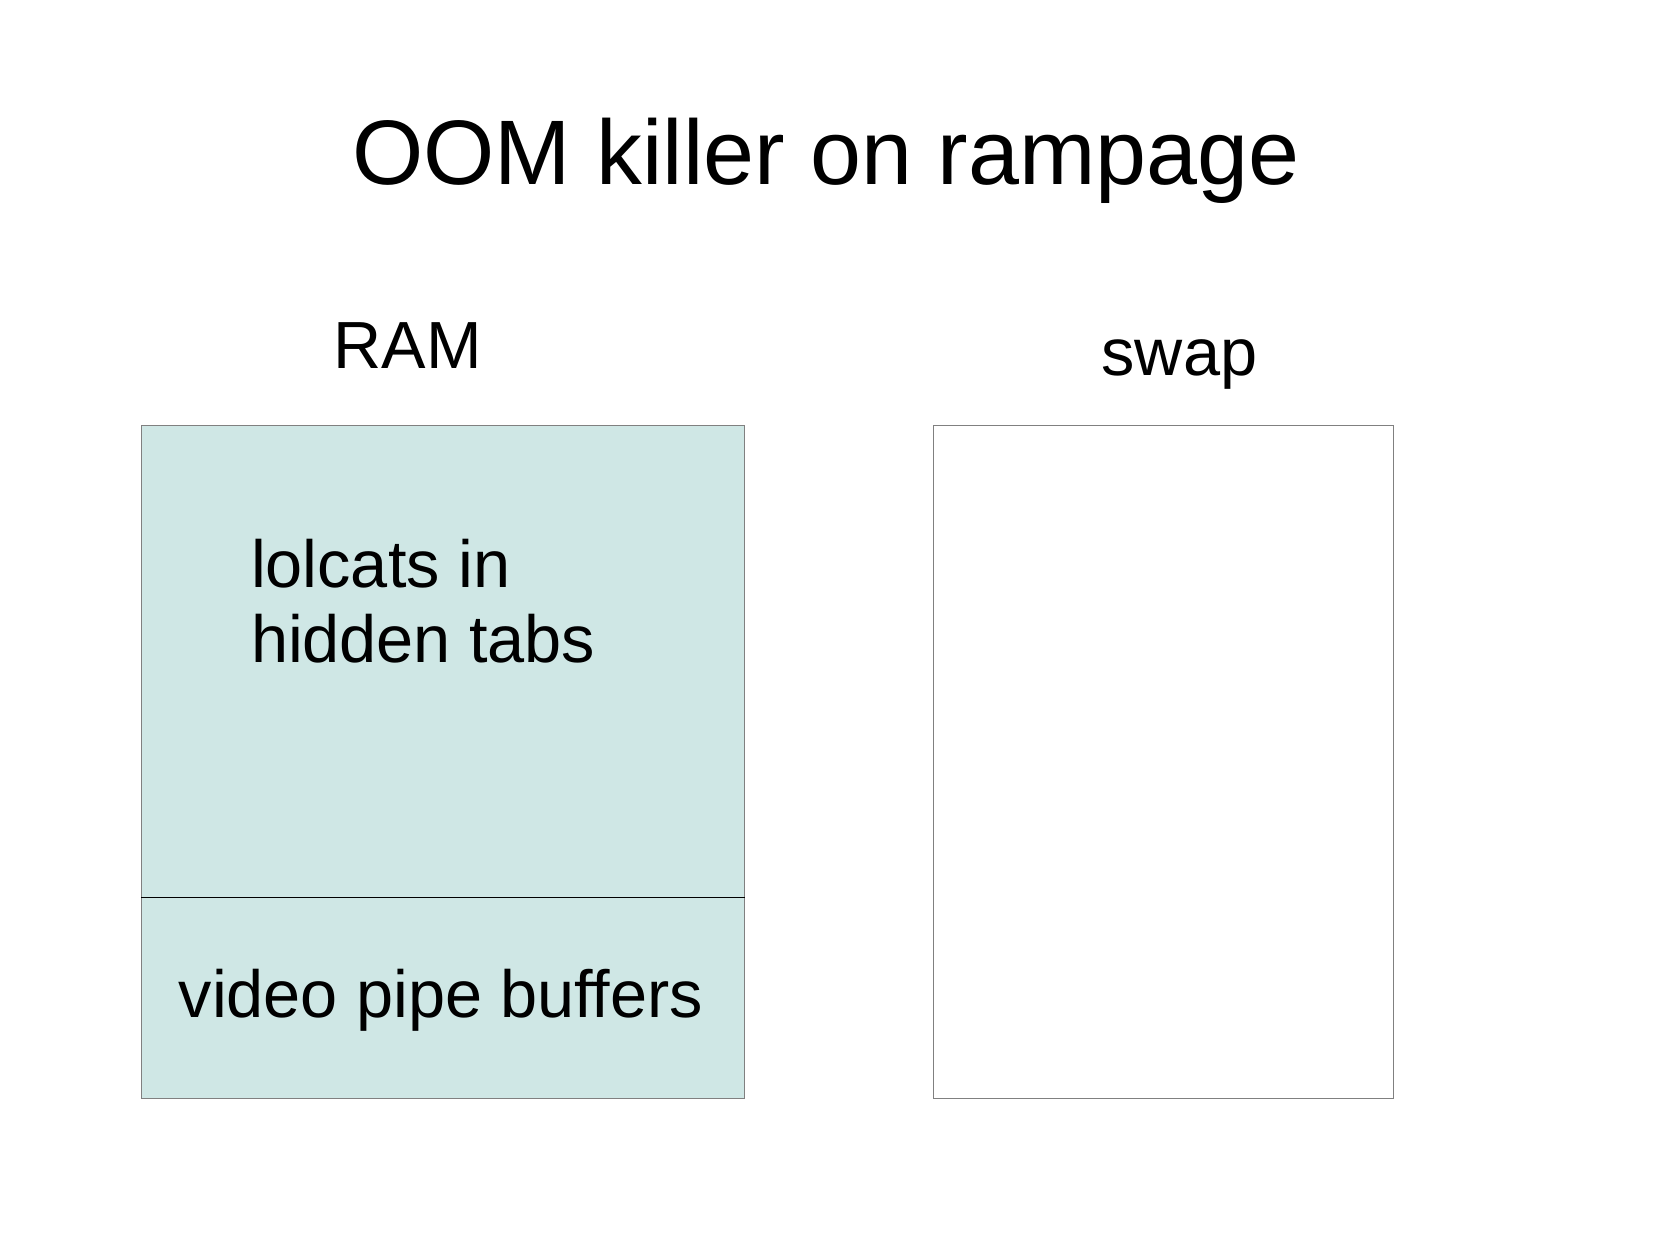

# OOM killer on rampage
RAM
swap
lolcats in hidden tabs
video pipe buffers